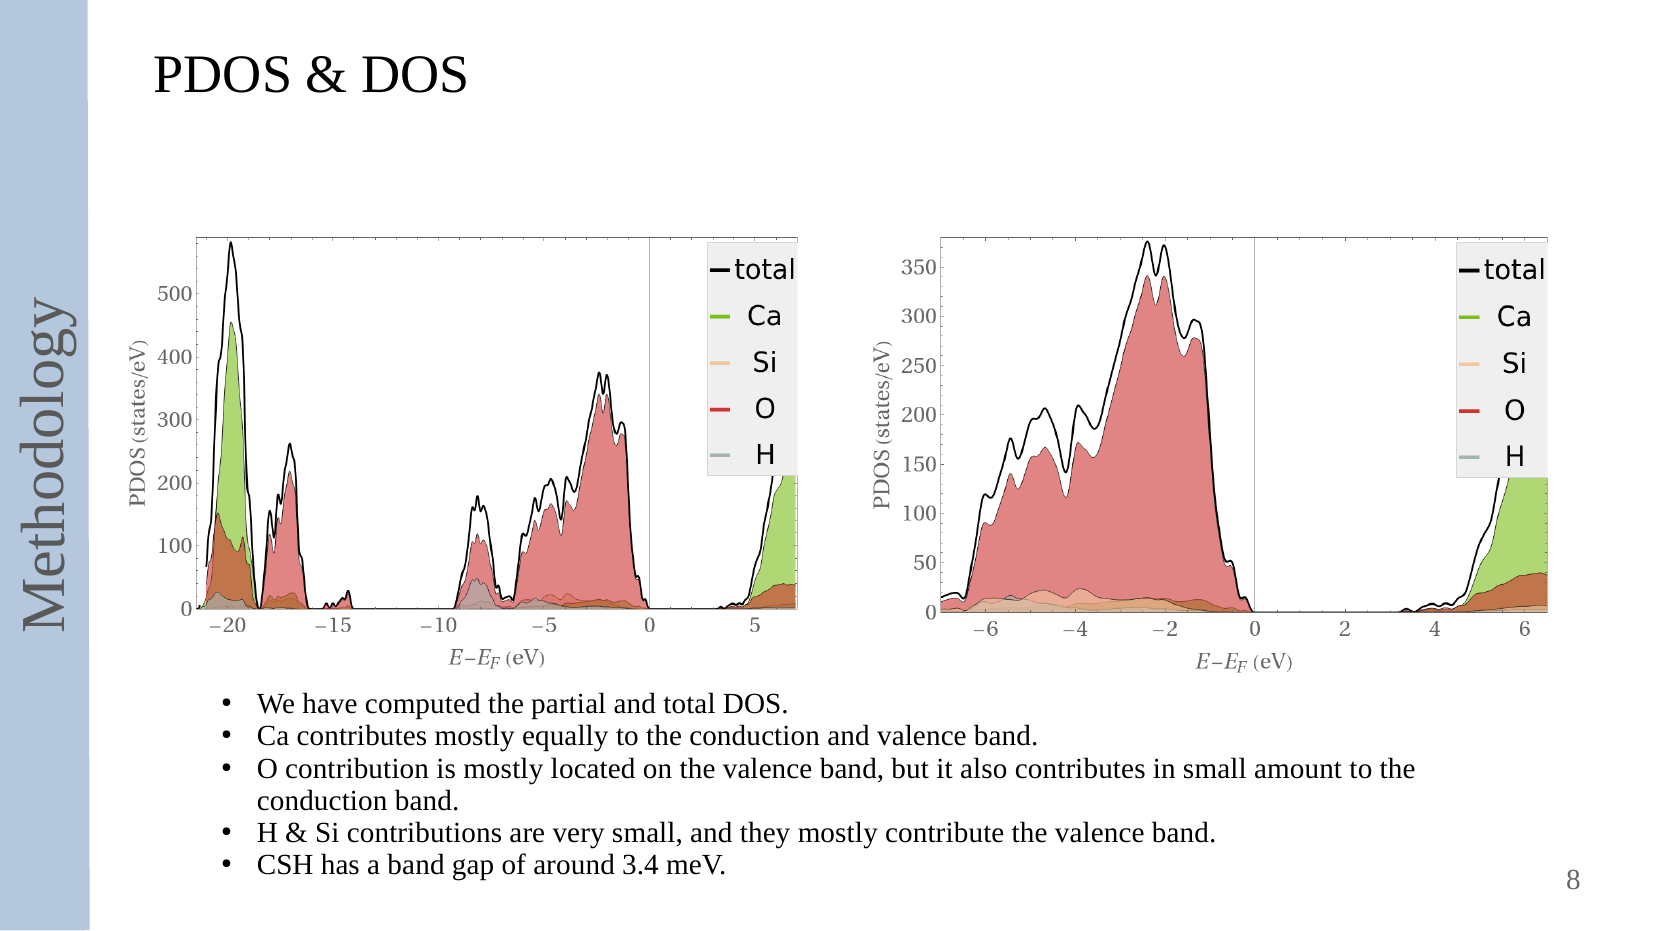

PDOS & DOS
# Methodology
We have computed the partial and total DOS.
Ca contributes mostly equally to the conduction and valence band.
O contribution is mostly located on the valence band, but it also contributes in small amount to the conduction band.
H & Si contributions are very small, and they mostly contribute the valence band.
CSH has a band gap of around 3.4 meV.